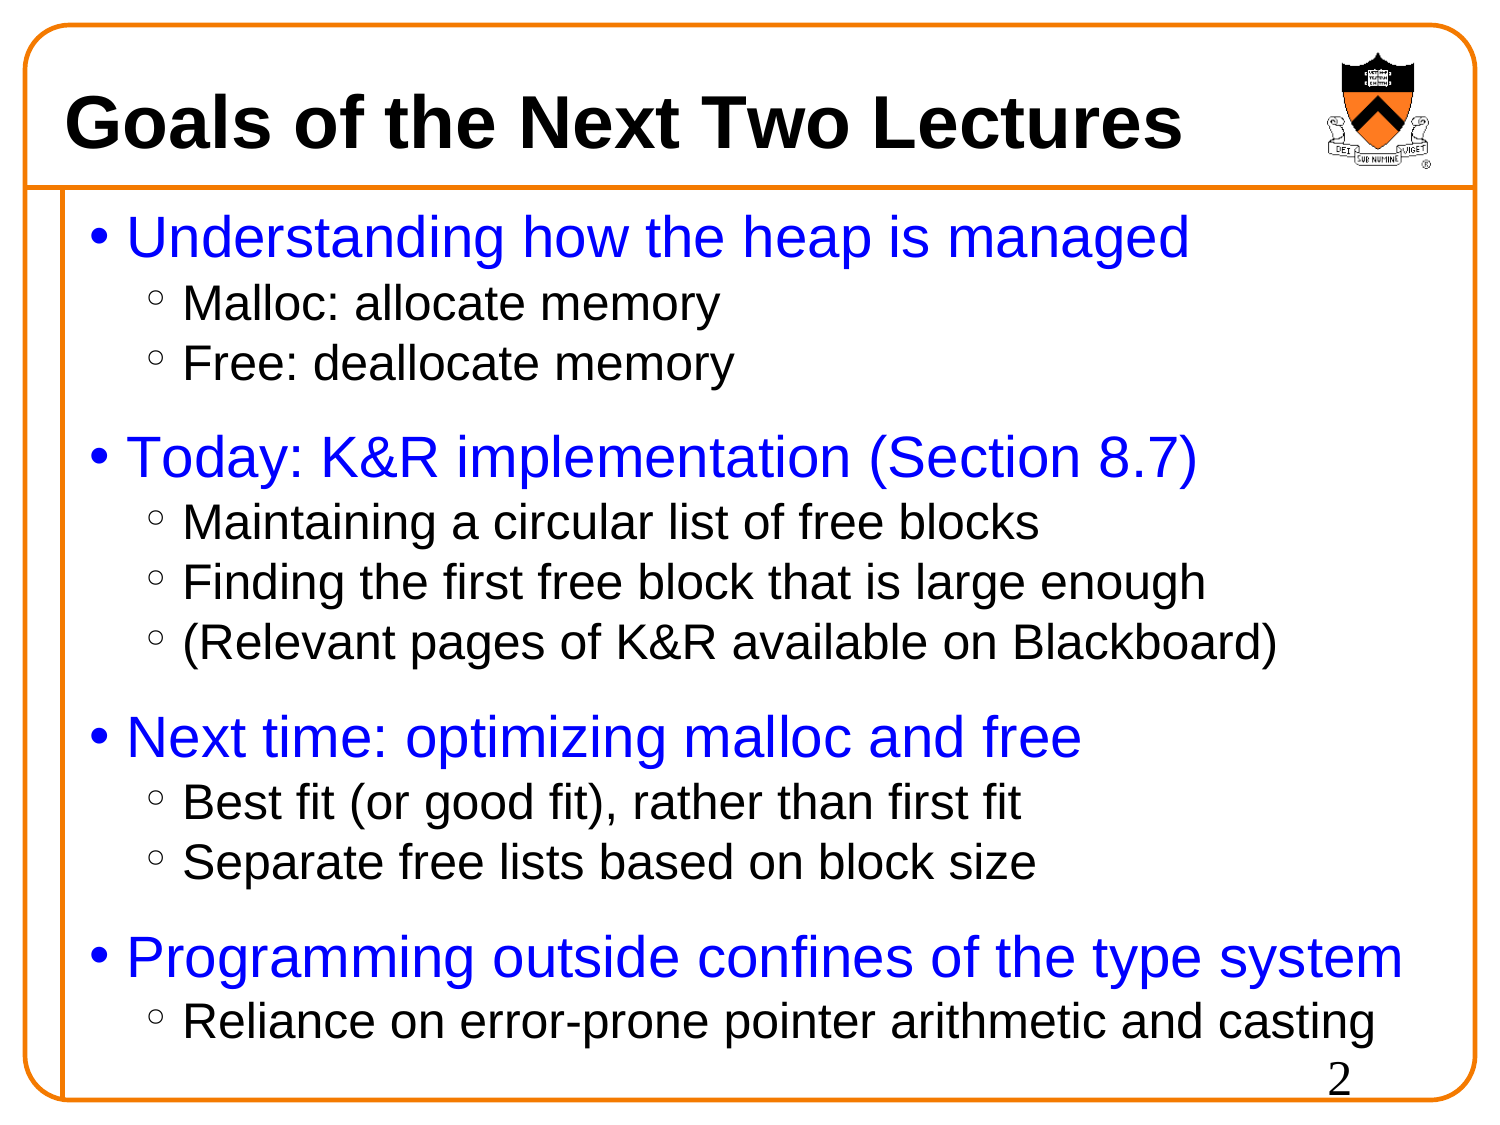

# Goals of the Next Two Lectures
Understanding how the heap is managed
Malloc: allocate memory
Free: deallocate memory
Today: K&R implementation (Section 8.7)
Maintaining a circular list of free blocks
Finding the first free block that is large enough
(Relevant pages of K&R available on Blackboard)
Next time: optimizing malloc and free
Best fit (or good fit), rather than first fit
Separate free lists based on block size
Programming outside confines of the type system
Reliance on error-prone pointer arithmetic and casting
2